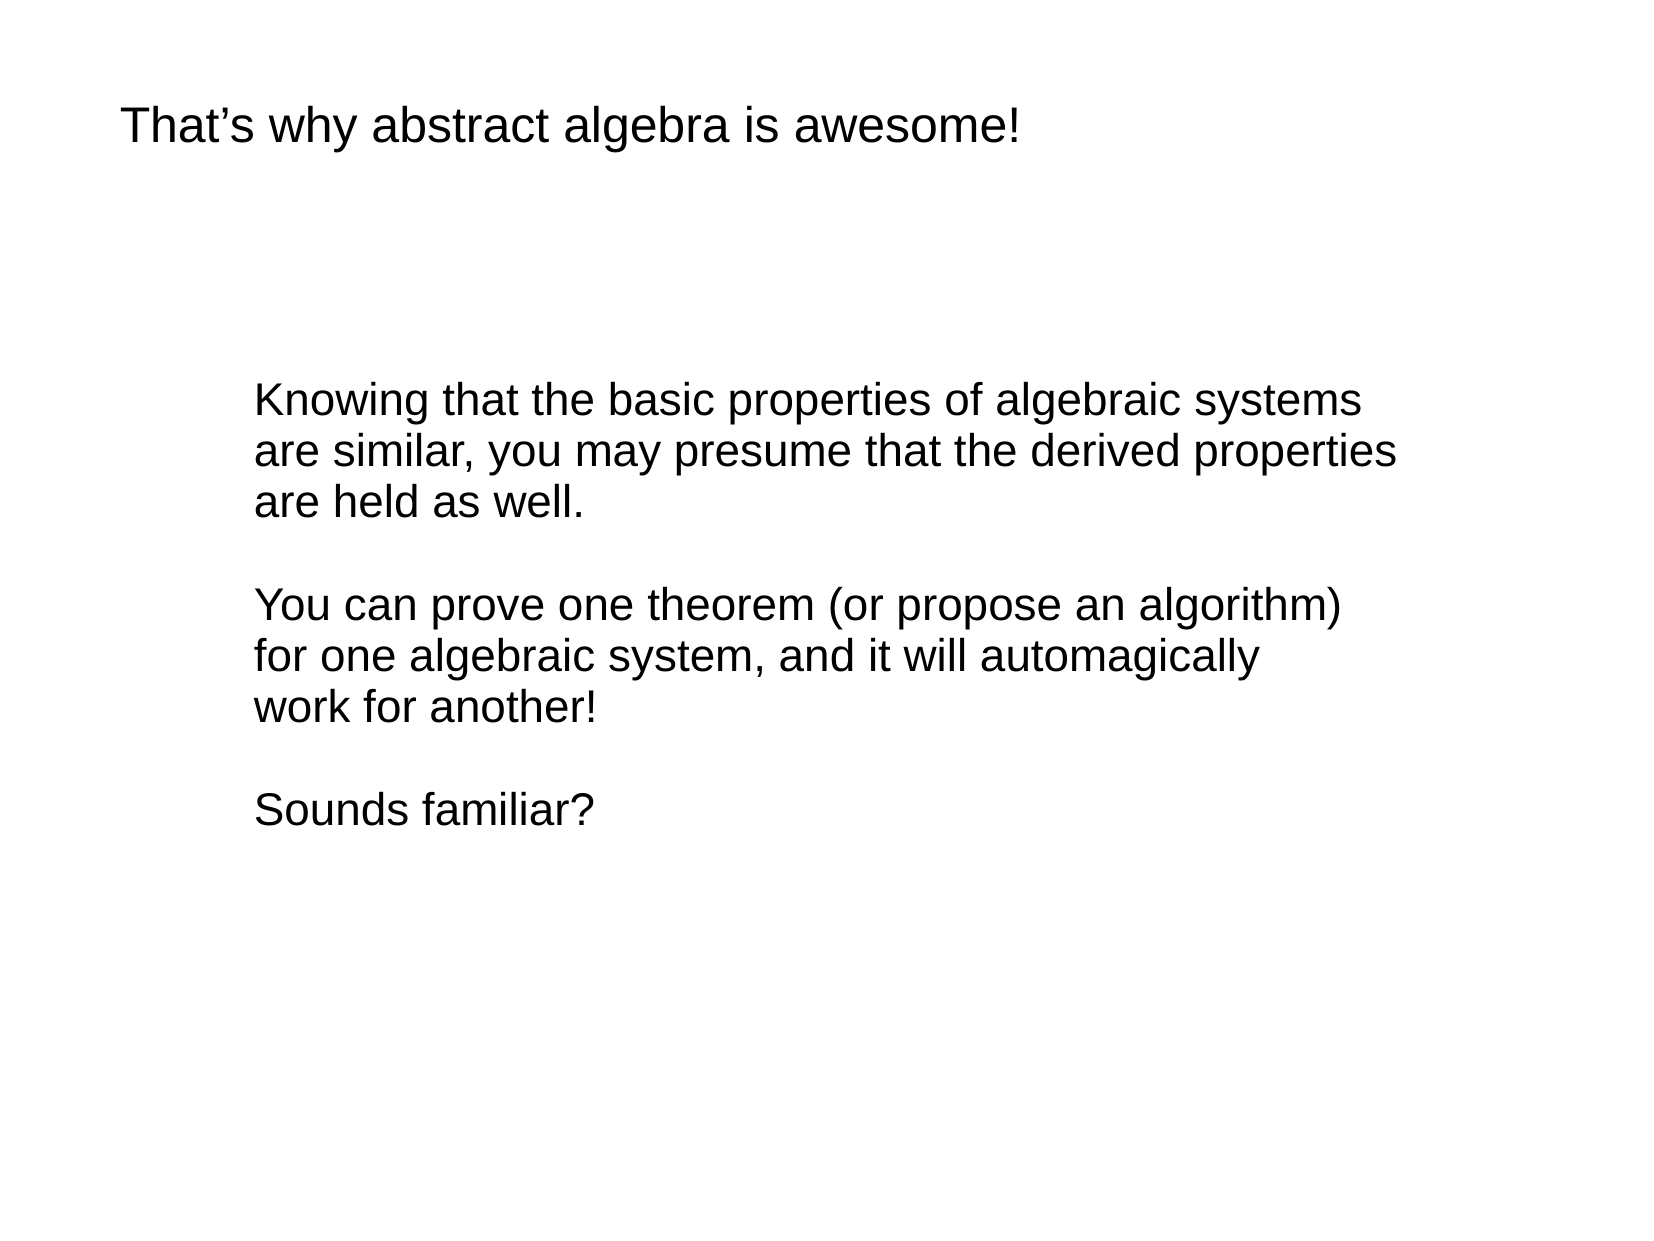

That’s why abstract algebra is awesome!
Knowing that the basic properties of algebraic systems
are similar, you may presume that the derived properties
are held as well.
You can prove one theorem (or propose an algorithm)
for one algebraic system, and it will automagically
work for another!
Sounds familiar?